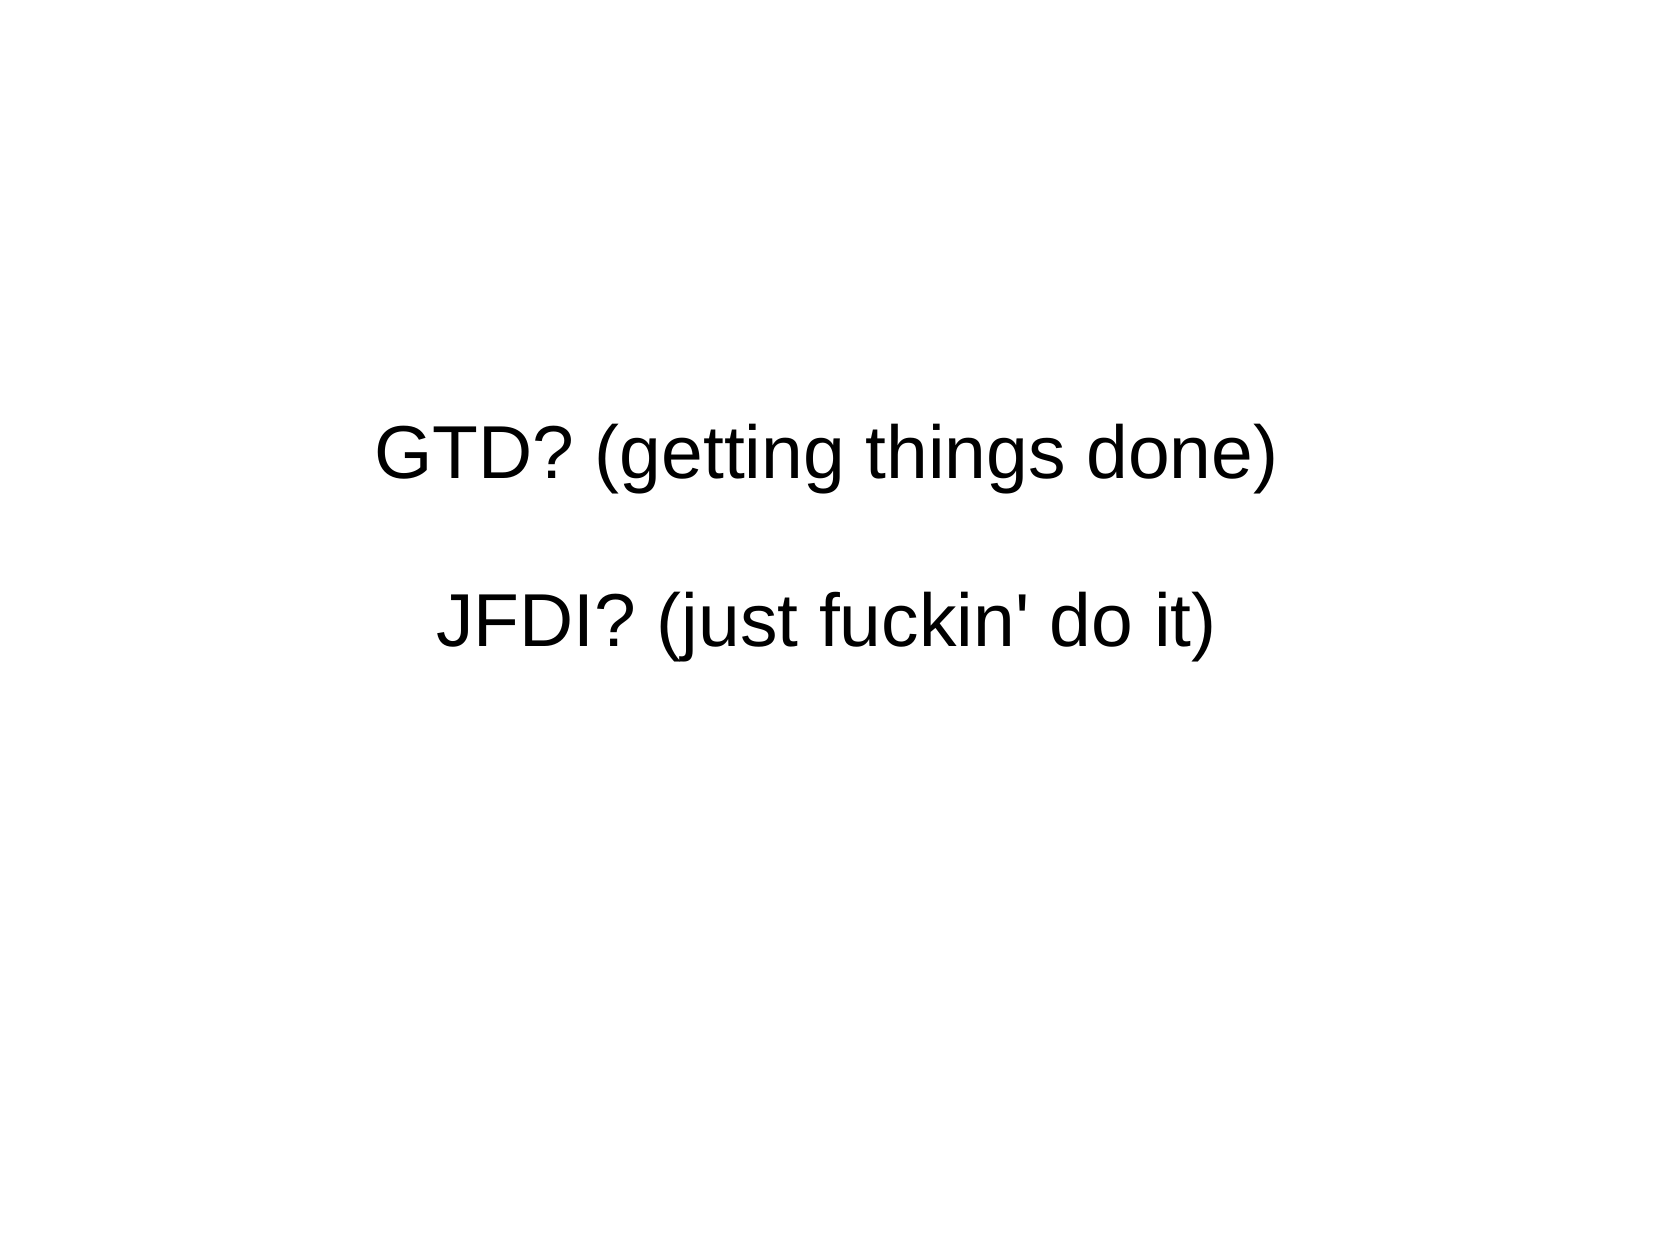

# GTD? (getting things done)
JFDI? (just fuckin' do it)